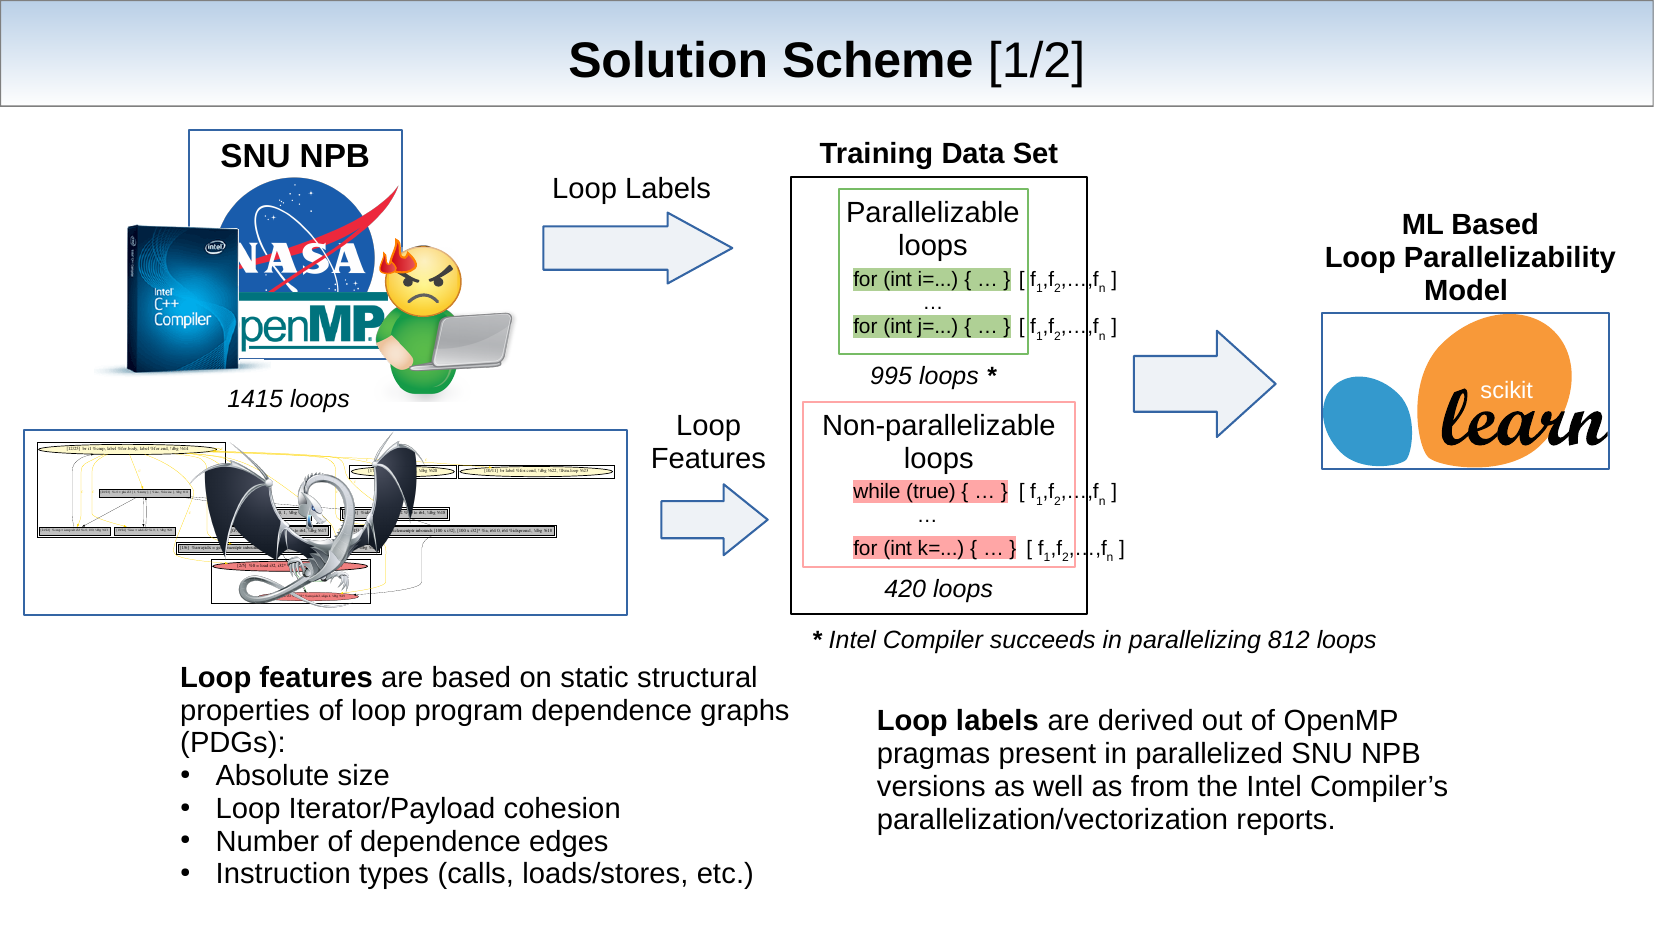

Solution Scheme [1/2]
SNU NPB
Training Data Set
Loop Labels
Parallelizable loops
ML Based
Loop Parallelizability Model
[ f1,f2,…,fn ]
for (int i=...) { … }
…
for (int j=...) { … }
[ f1,f2,…,fn ]
995 loops *
1415 loops
Loop Features
Non-parallelizable loops
while (true) { … }
[ f1,f2,…,fn ]
…
for (int k=...) { … }
[ f1,f2,…,fn ]
420 loops
* Intel Compiler succeeds in parallelizing 812 loops
Loop features are based on static structural properties of loop program dependence graphs (PDGs):
Absolute size
Loop Iterator/Payload cohesion
Number of dependence edges
Instruction types (calls, loads/stores, etc.)
Loop labels are derived out of OpenMP pragmas present in parallelized SNU NPB versions as well as from the Intel Compiler’s parallelization/vectorization reports.